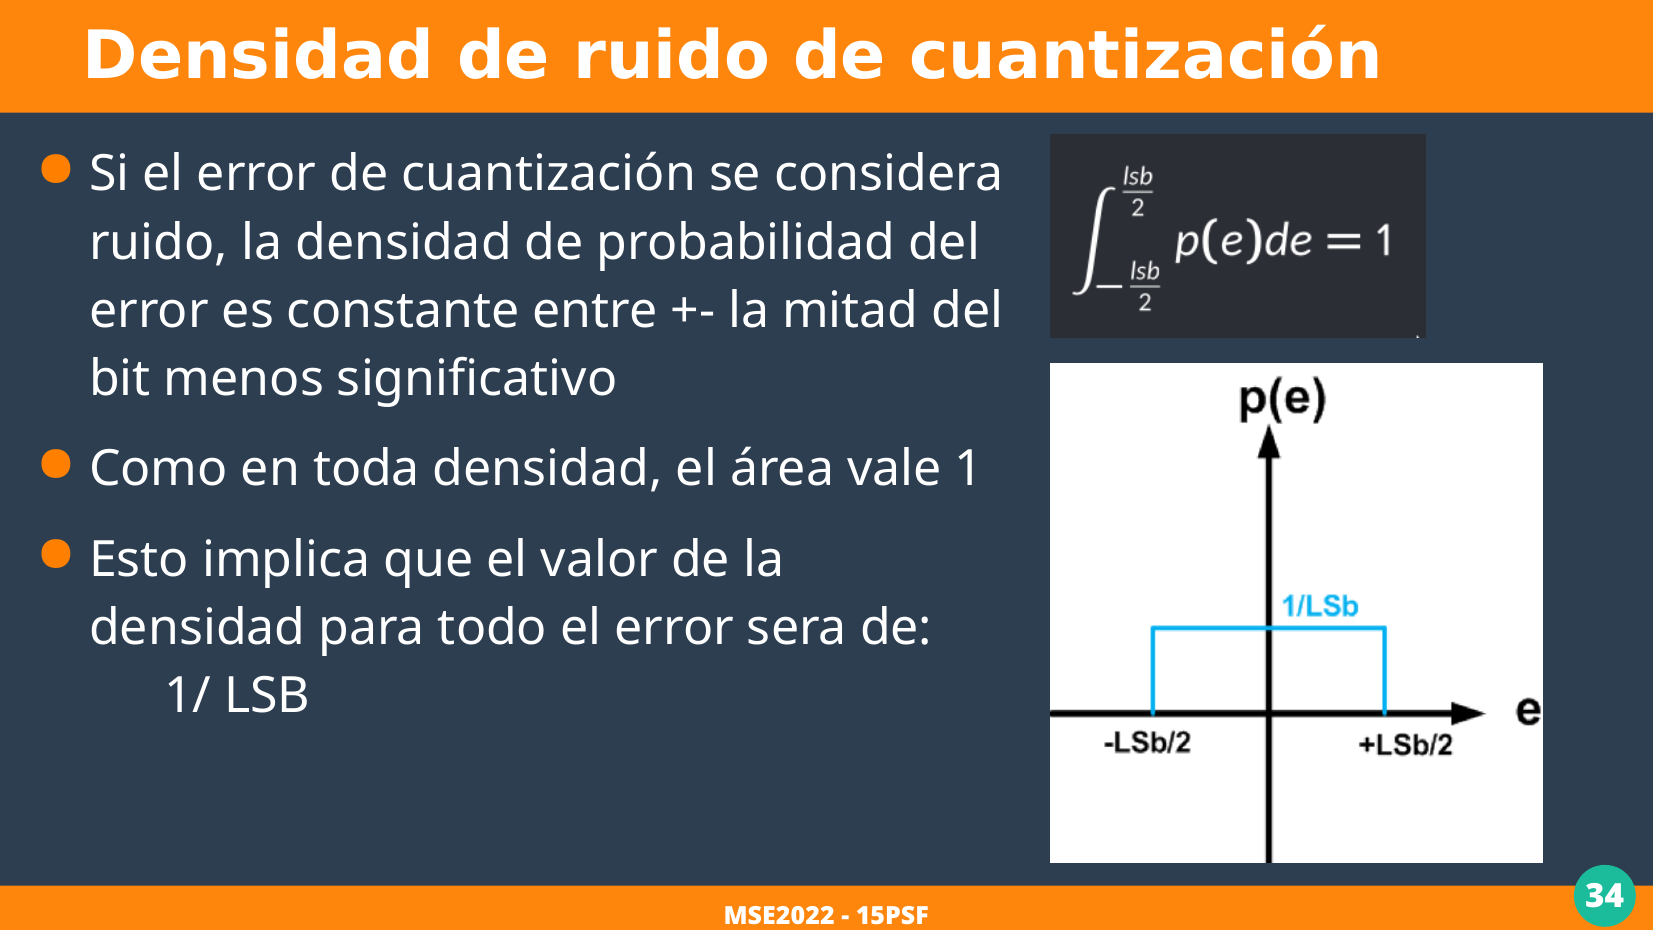

# Densidad de ruido de cuantización
Si el error de cuantización se considera ruido, la densidad de probabilidad del error es constante entre +- la mitad del bit menos significativo
Como en toda densidad, el área vale 1
Esto implica que el valor de la densidad para todo el error sera de:
	1/ LSB
MSE2022 - 15PSF